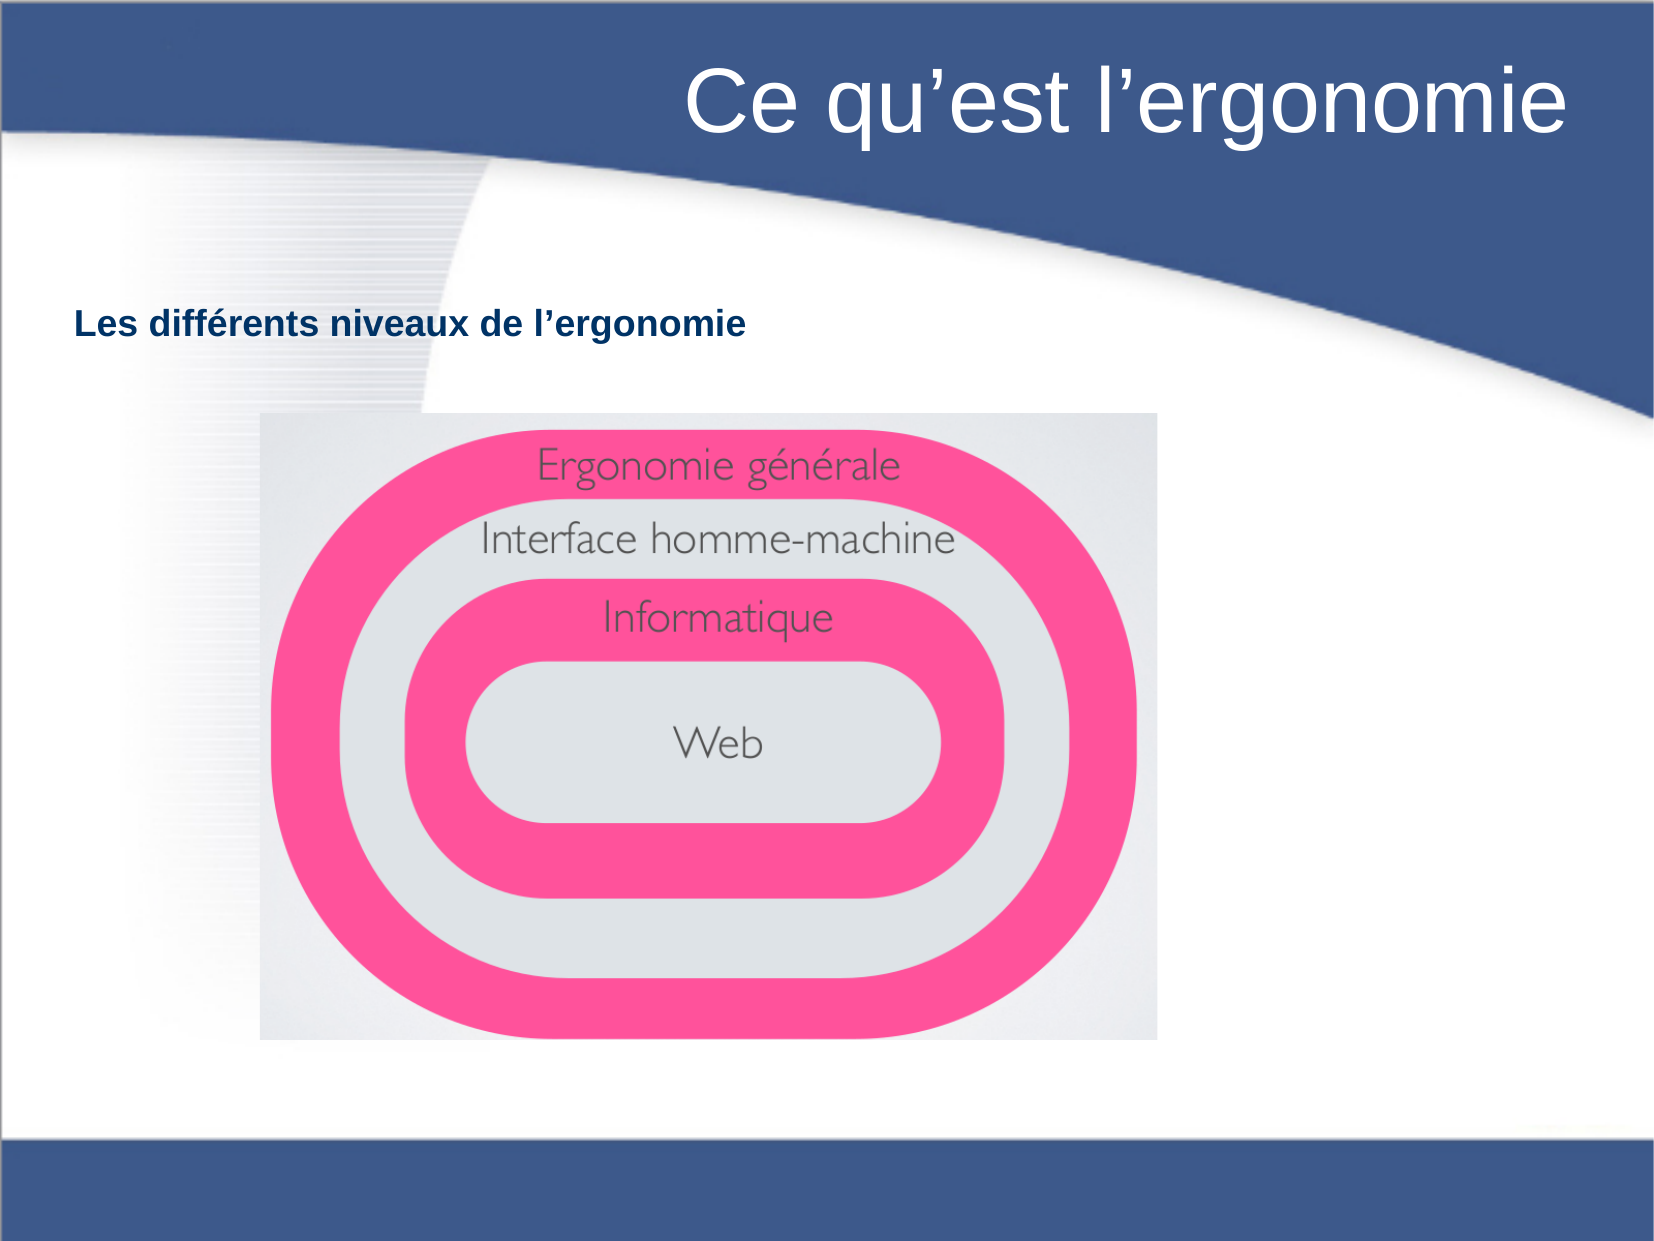

# Ce qu’est l’ergonomie
Les différents niveaux de l’ergonomie